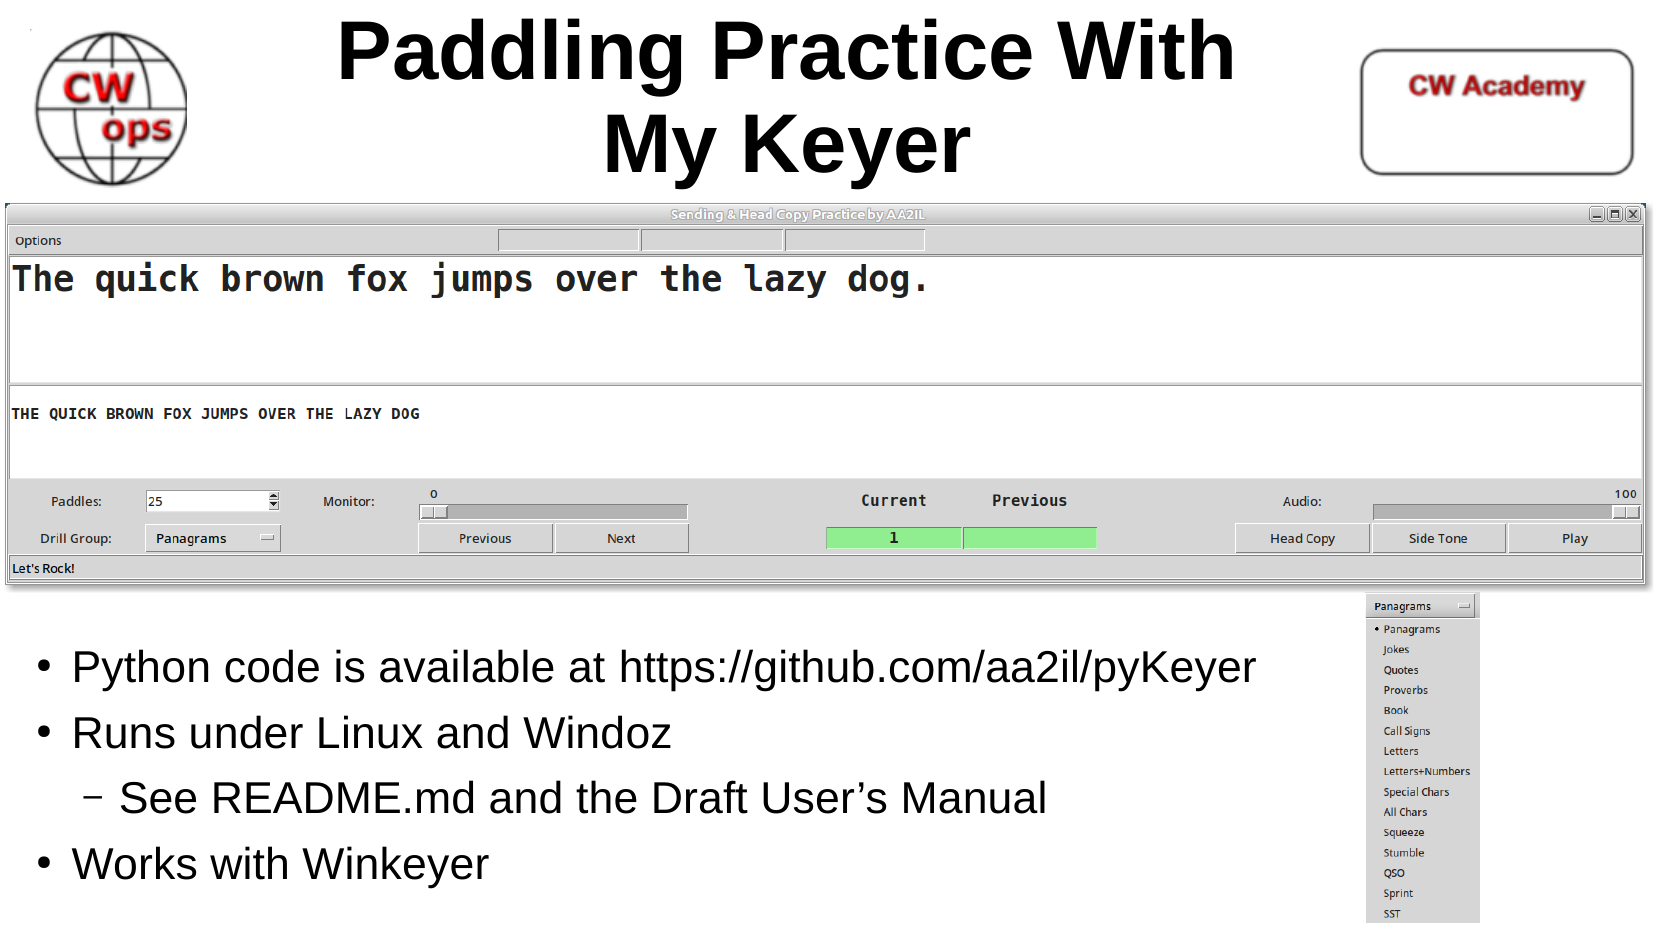

# Paddling Practice With My Keyer
Python code is available at https://github.com/aa2il/pyKeyer
Runs under Linux and Windoz
See README.md and the Draft User’s Manual
Works with Winkeyer